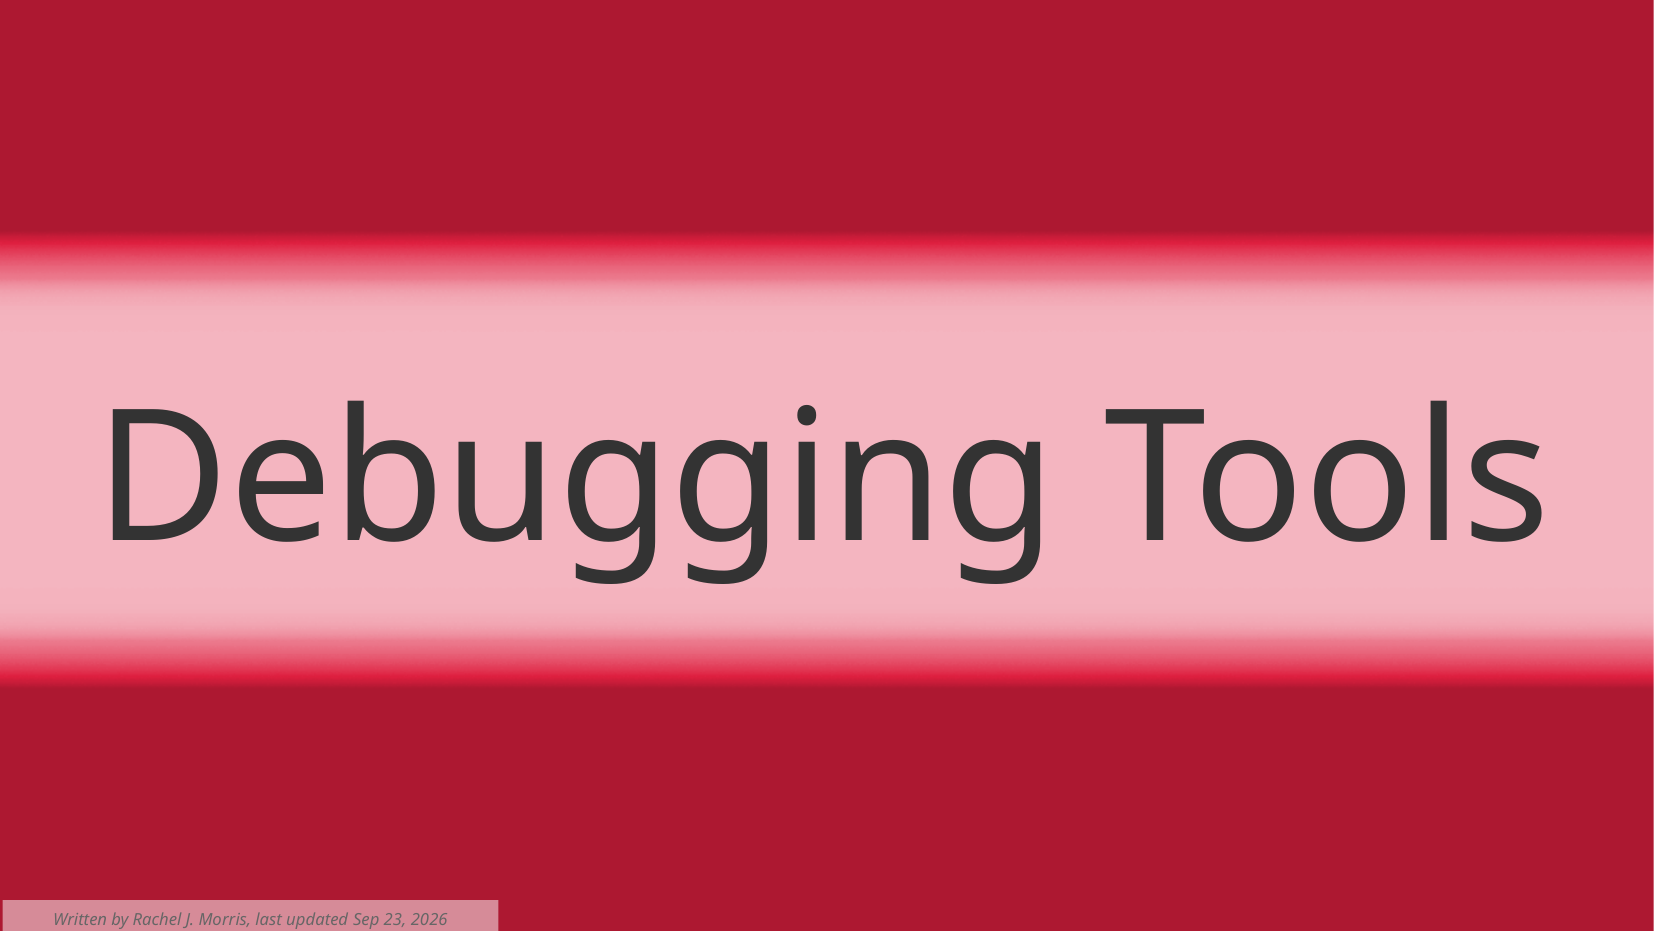

# Debugging Tools
Written by Rachel J. Morris, last updated